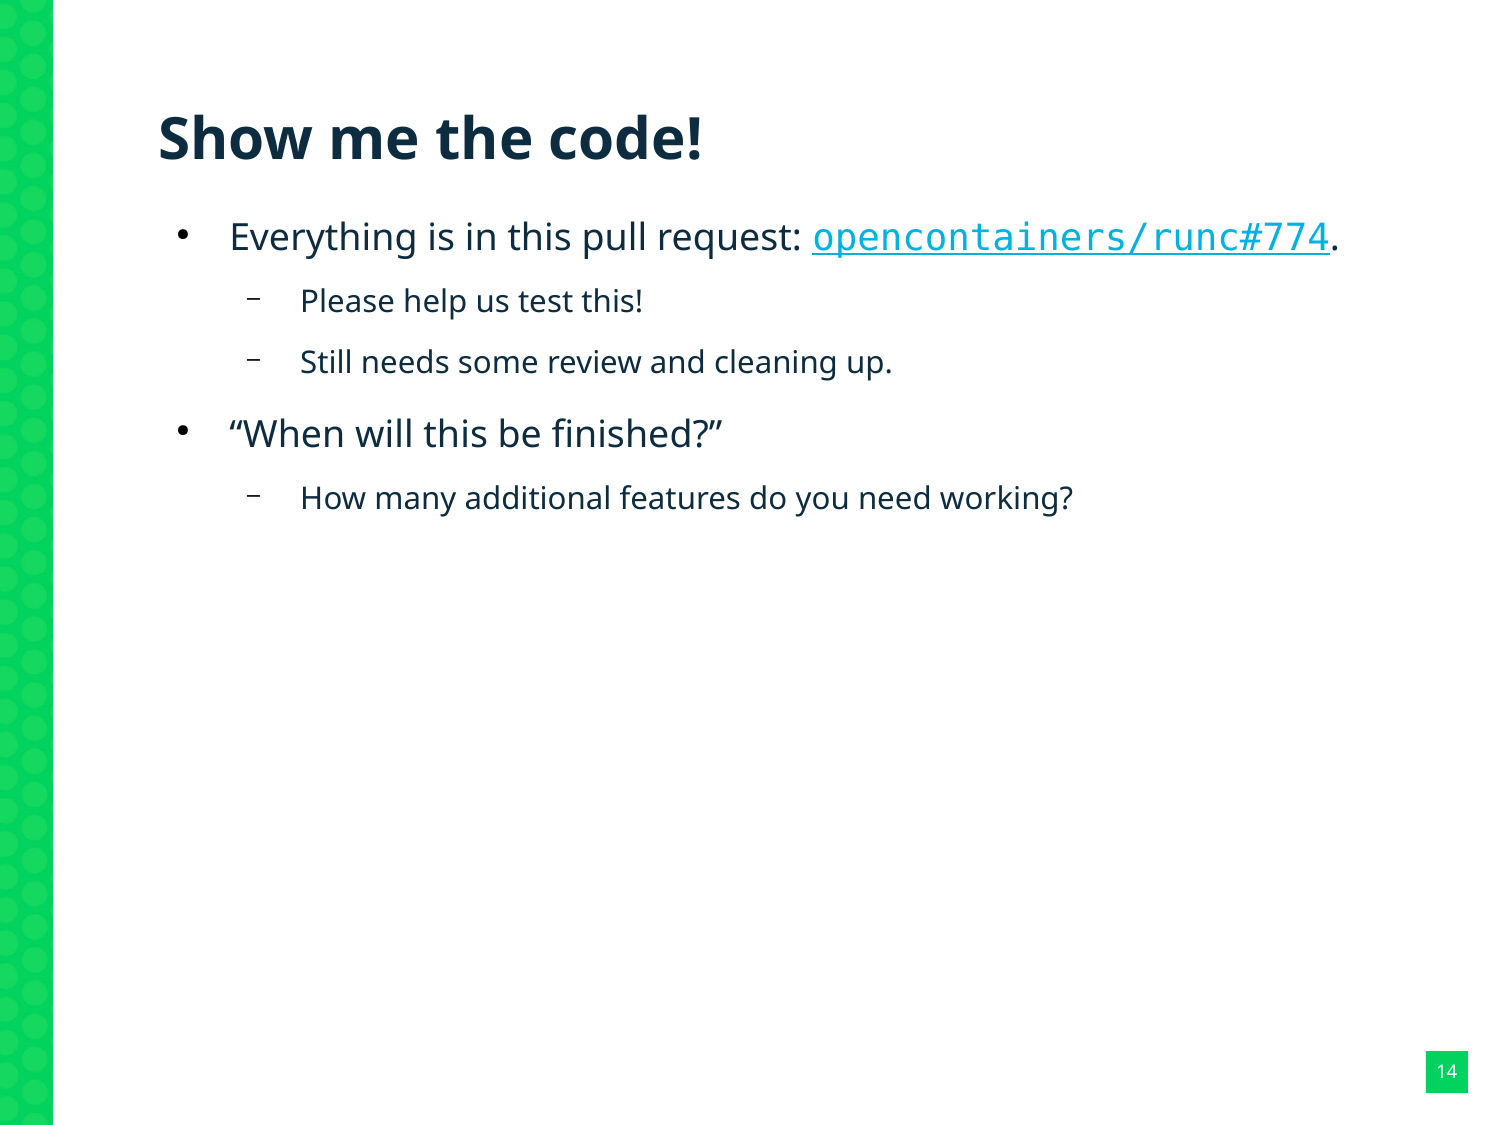

# Show me the code!
Everything is in this pull request: opencontainers/runc#774.
Please help us test this!
Still needs some review and cleaning up.
“When will this be finished?”
How many additional features do you need working?